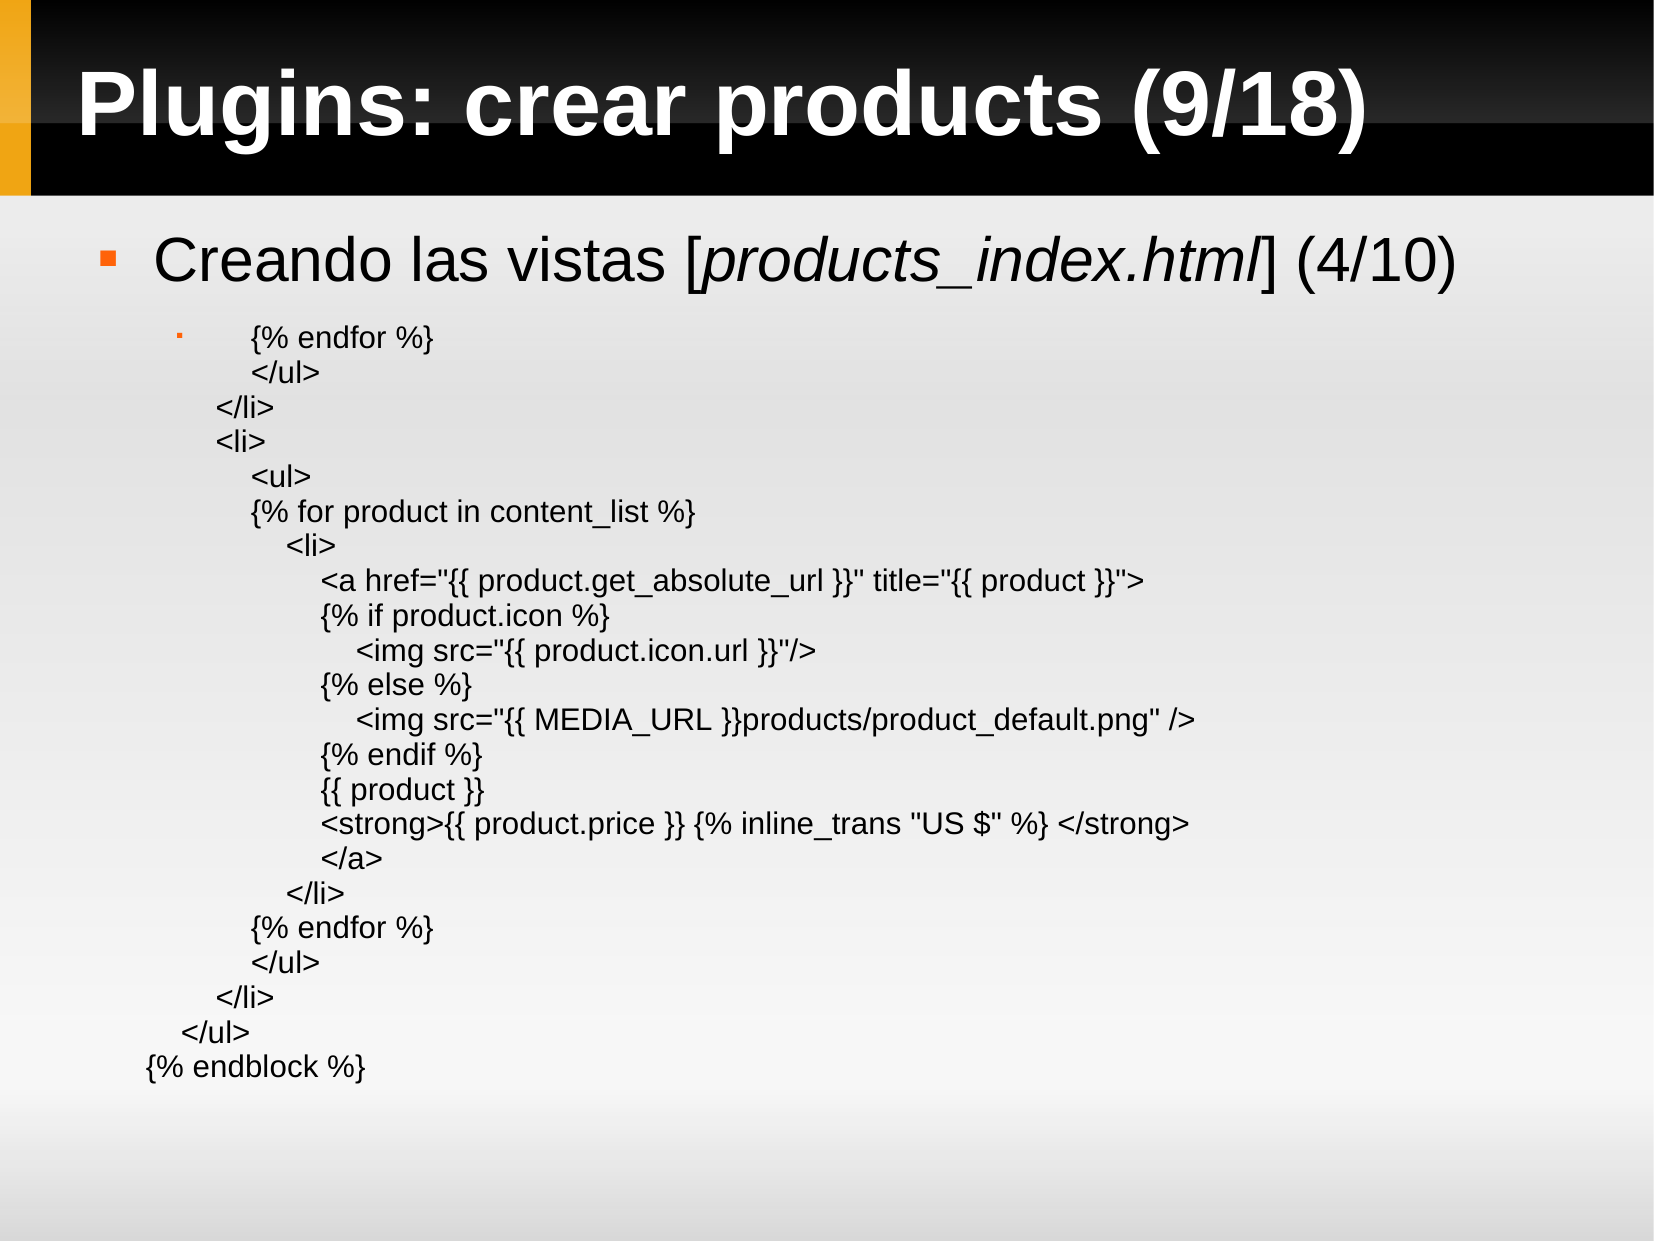

# Plugins: crear products (9/18)
Creando las vistas [products_index.html] (4/10)
 {% endfor %}
 </ul>
 </li>
 <li>
 <ul>
 {% for product in content_list %}
 <li>
 <a href="{{ product.get_absolute_url }}" title="{{ product }}">
 {% if product.icon %}
 <img src="{{ product.icon.url }}"/>
 {% else %}
 <img src="{{ MEDIA_URL }}products/product_default.png" />
 {% endif %}
 {{ product }}
 <strong>{{ product.price }} {% inline_trans "US $" %} </strong>
 </a>
 </li>
 {% endfor %}
 </ul>
 </li>
 </ul>
{% endblock %}